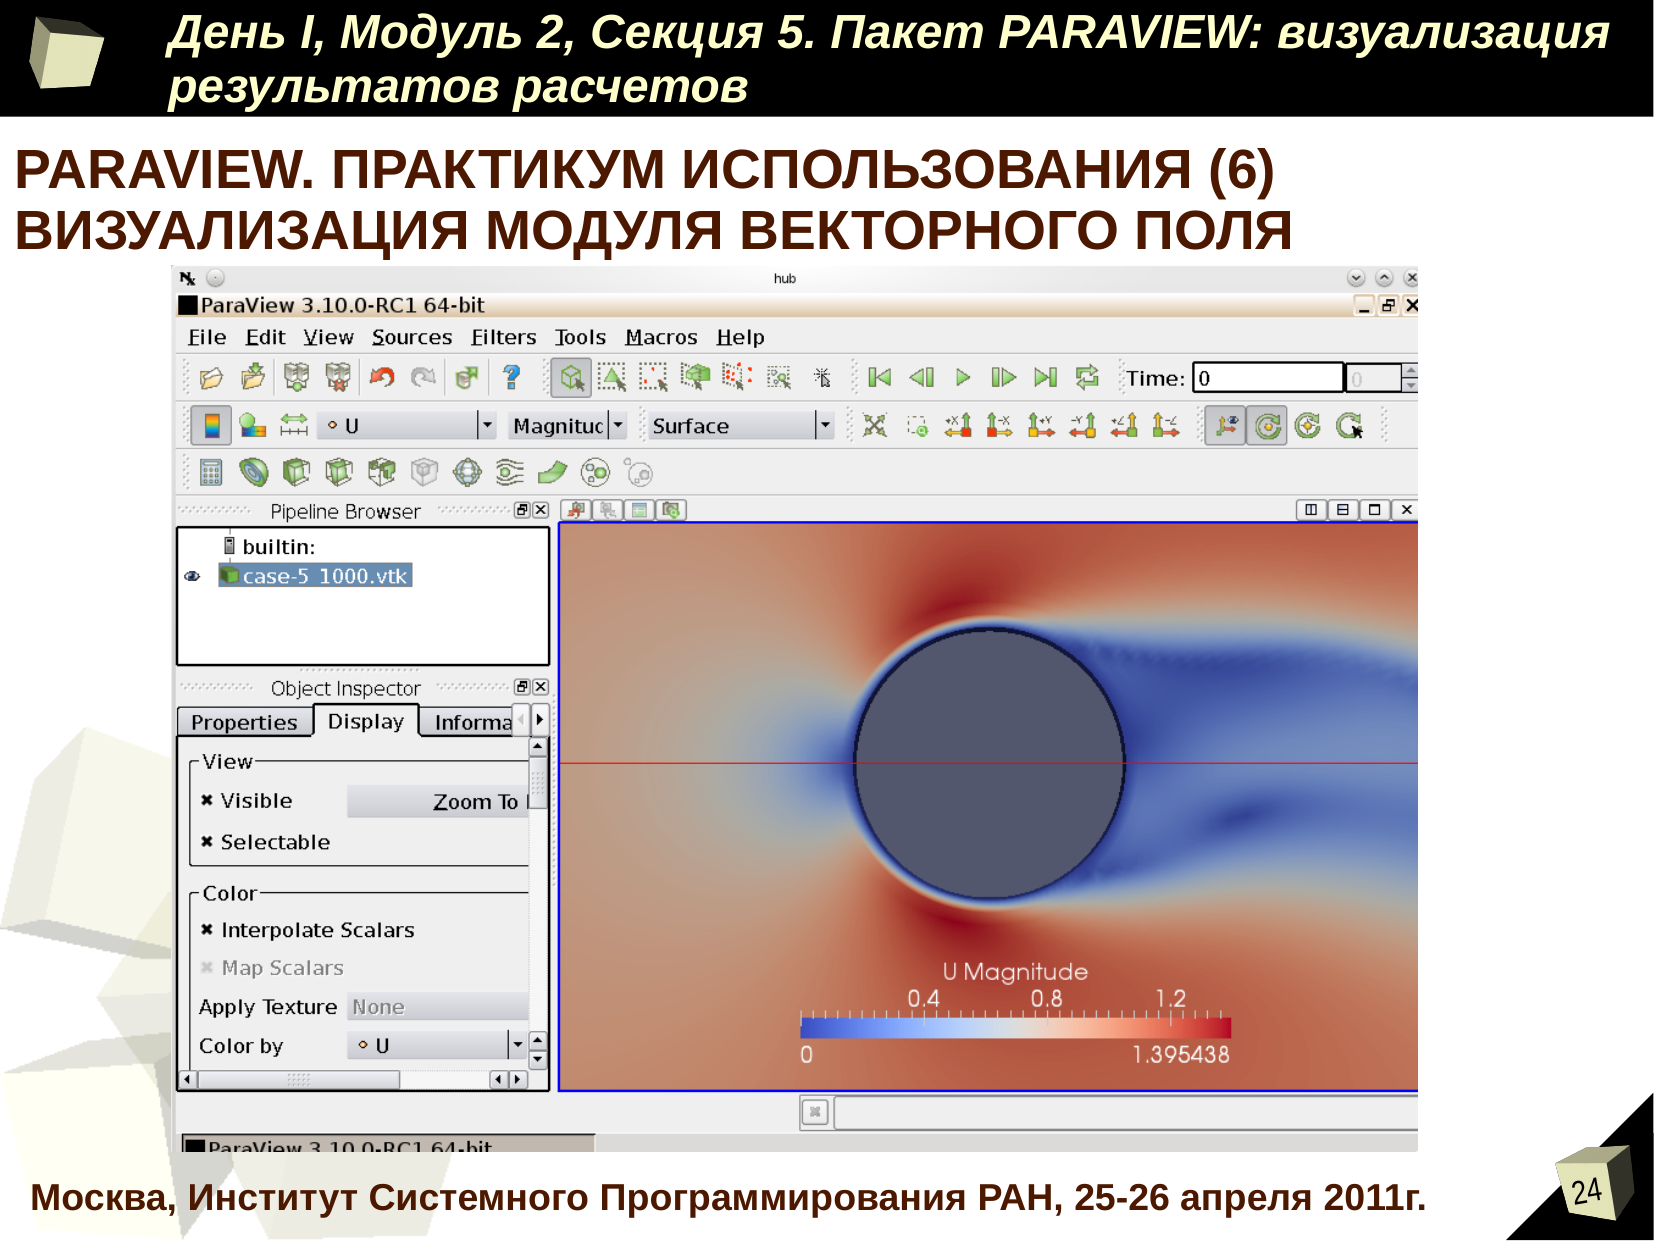

PARAVIEW. ПРАКТИКУМ ИСПОЛЬЗОВАНИЯ (6)
ВИЗУАЛИЗАЦИЯ МОДУЛЯ ВЕКТОРНОГО ПОЛЯ